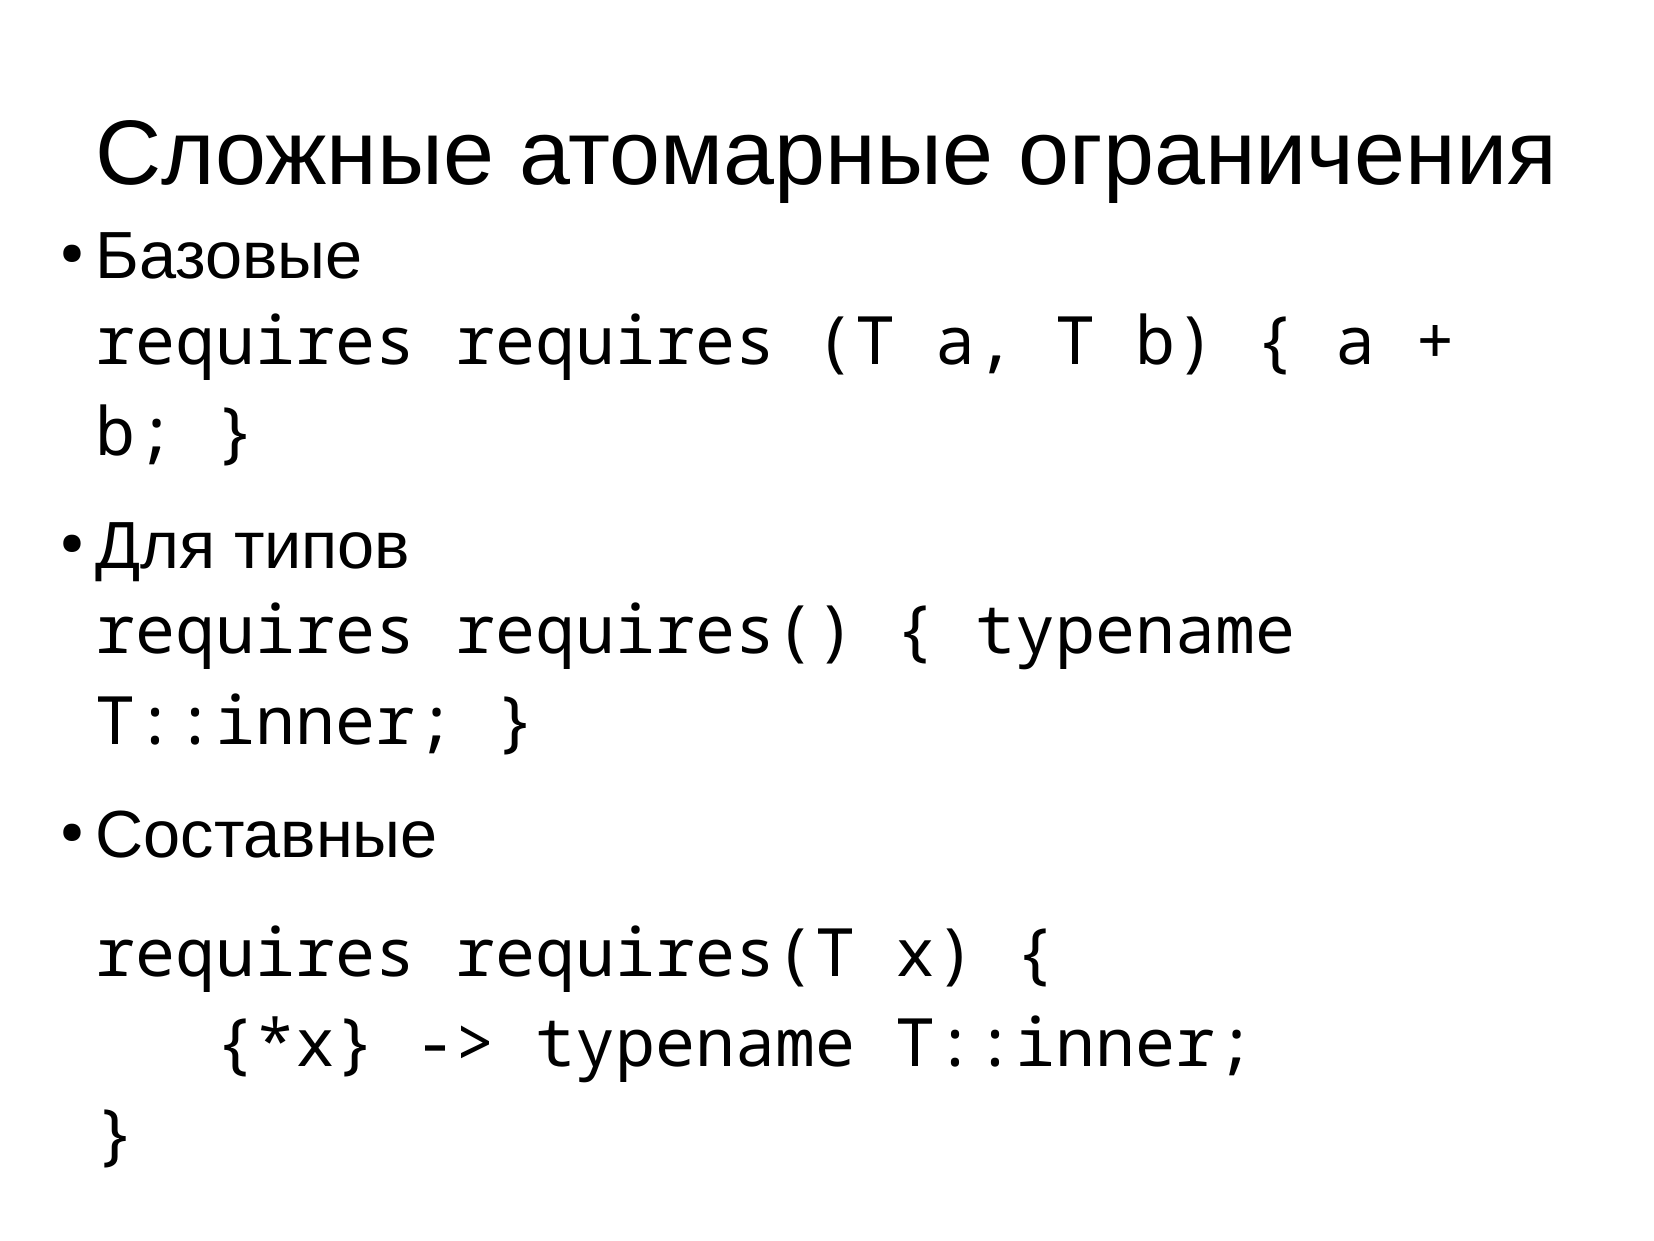

# Сложные атомарные ограничения
Базовые
requires requires (T a, T b) { a + b; }
Для типов
requires requires() { typename T::inner; }
Составные
requires requires(T x) {
 {*x} -> typename T::inner;
}